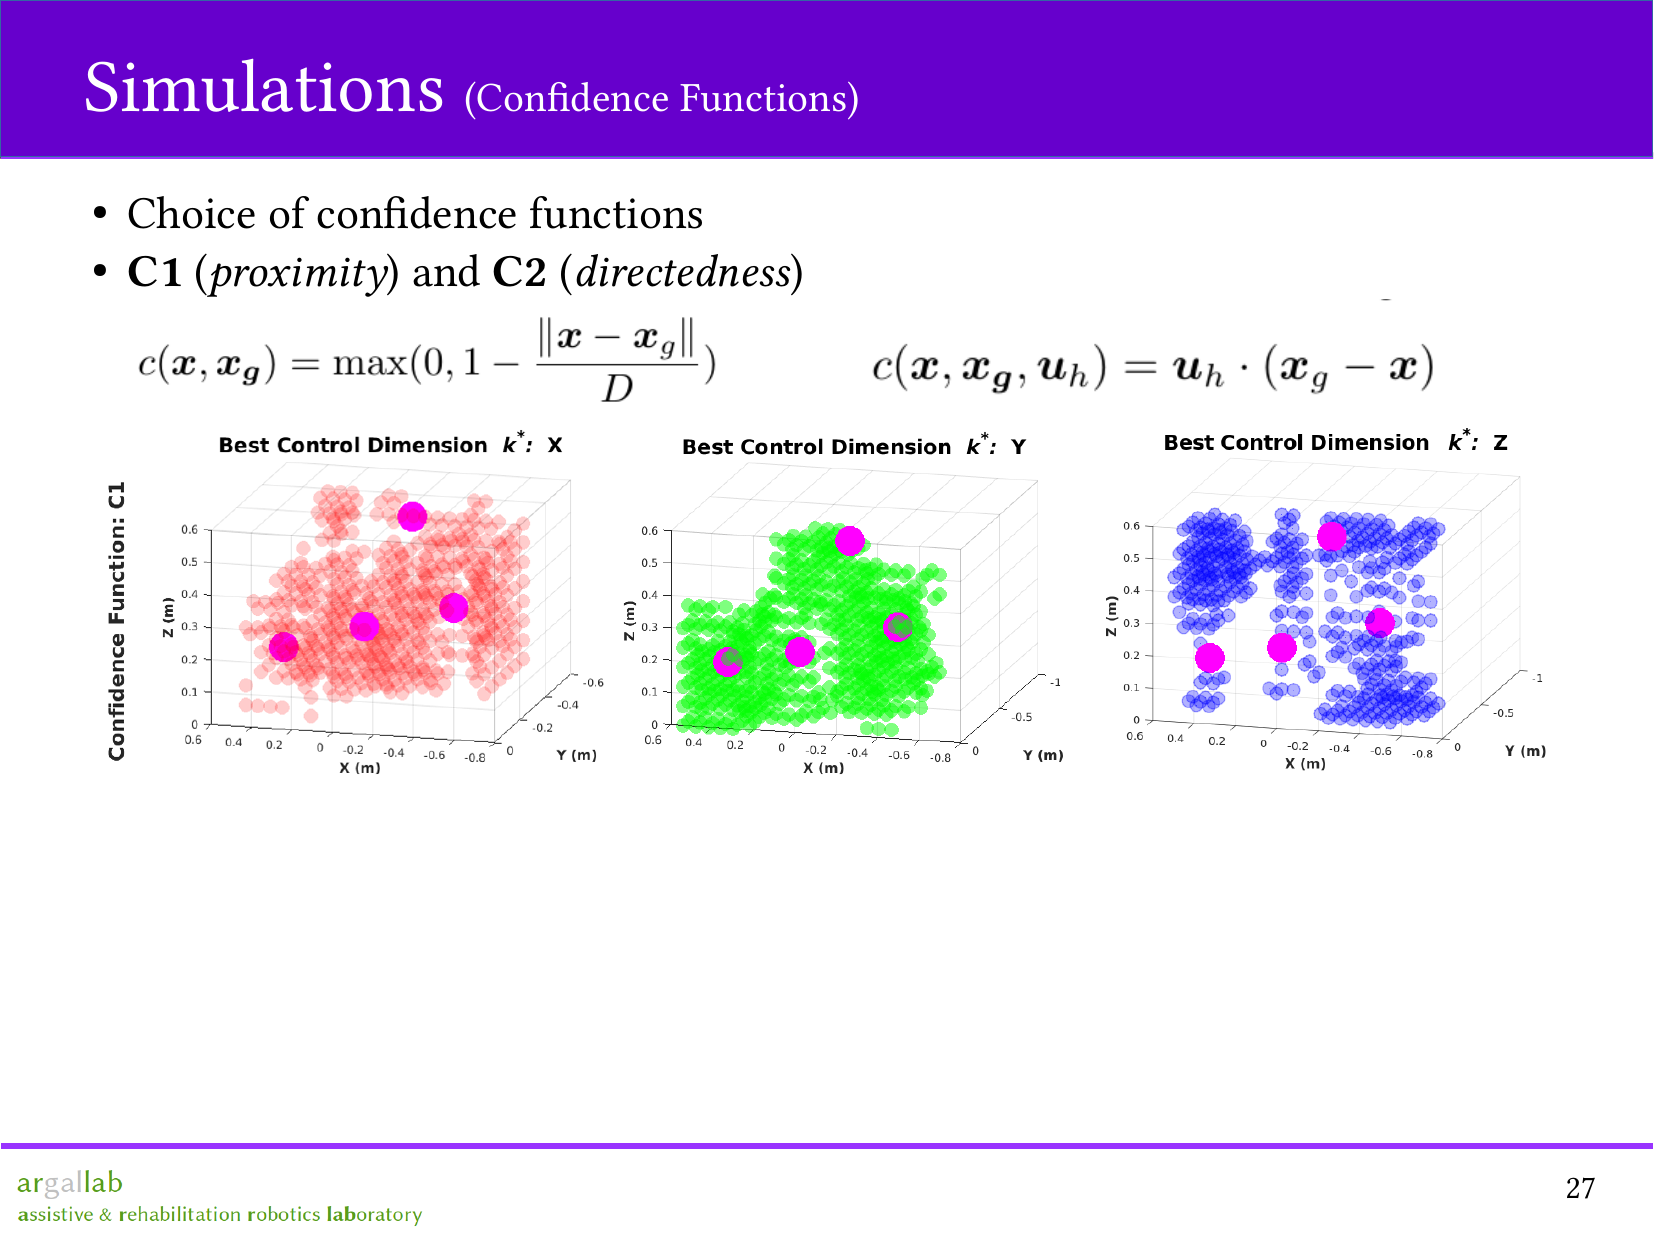

Simulations (Confidence Functions)
Choice of confidence functions
C1 (proximity) and C2 (directedness)